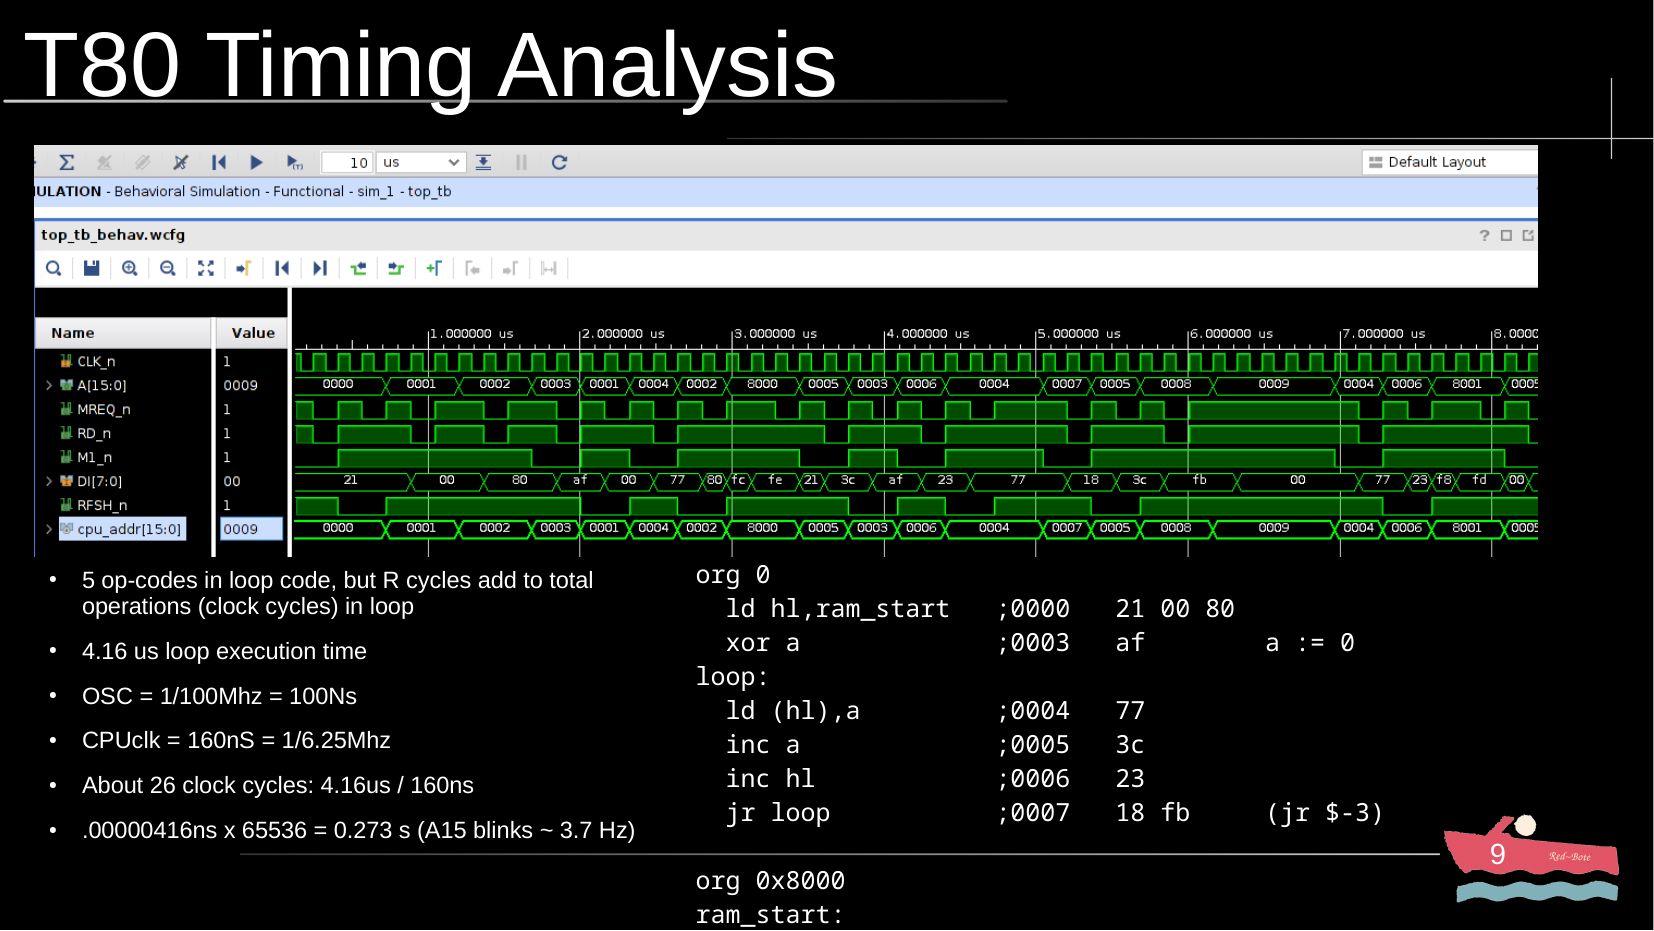

# T80 Timing Analysis
org 0
 ld hl,ram_start ;0000 21 00 80
 xor a ;0003 af a := 0
loop:
 ld (hl),a ;0004 77
 inc a ;0005 3c
 inc hl ;0006 23
 jr loop ;0007 18 fb (jr $-3)
org 0x8000
ram_start:
 db 00
5 op-codes in loop code, but R cycles add to total operations (clock cycles) in loop
4.16 us loop execution time
OSC = 1/100Mhz = 100Ns
CPUclk = 160nS = 1/6.25Mhz
About 26 clock cycles: 4.16us / 160ns
.00000416ns x 65536 = 0.273 s (A15 blinks ~ 3.7 Hz)
9